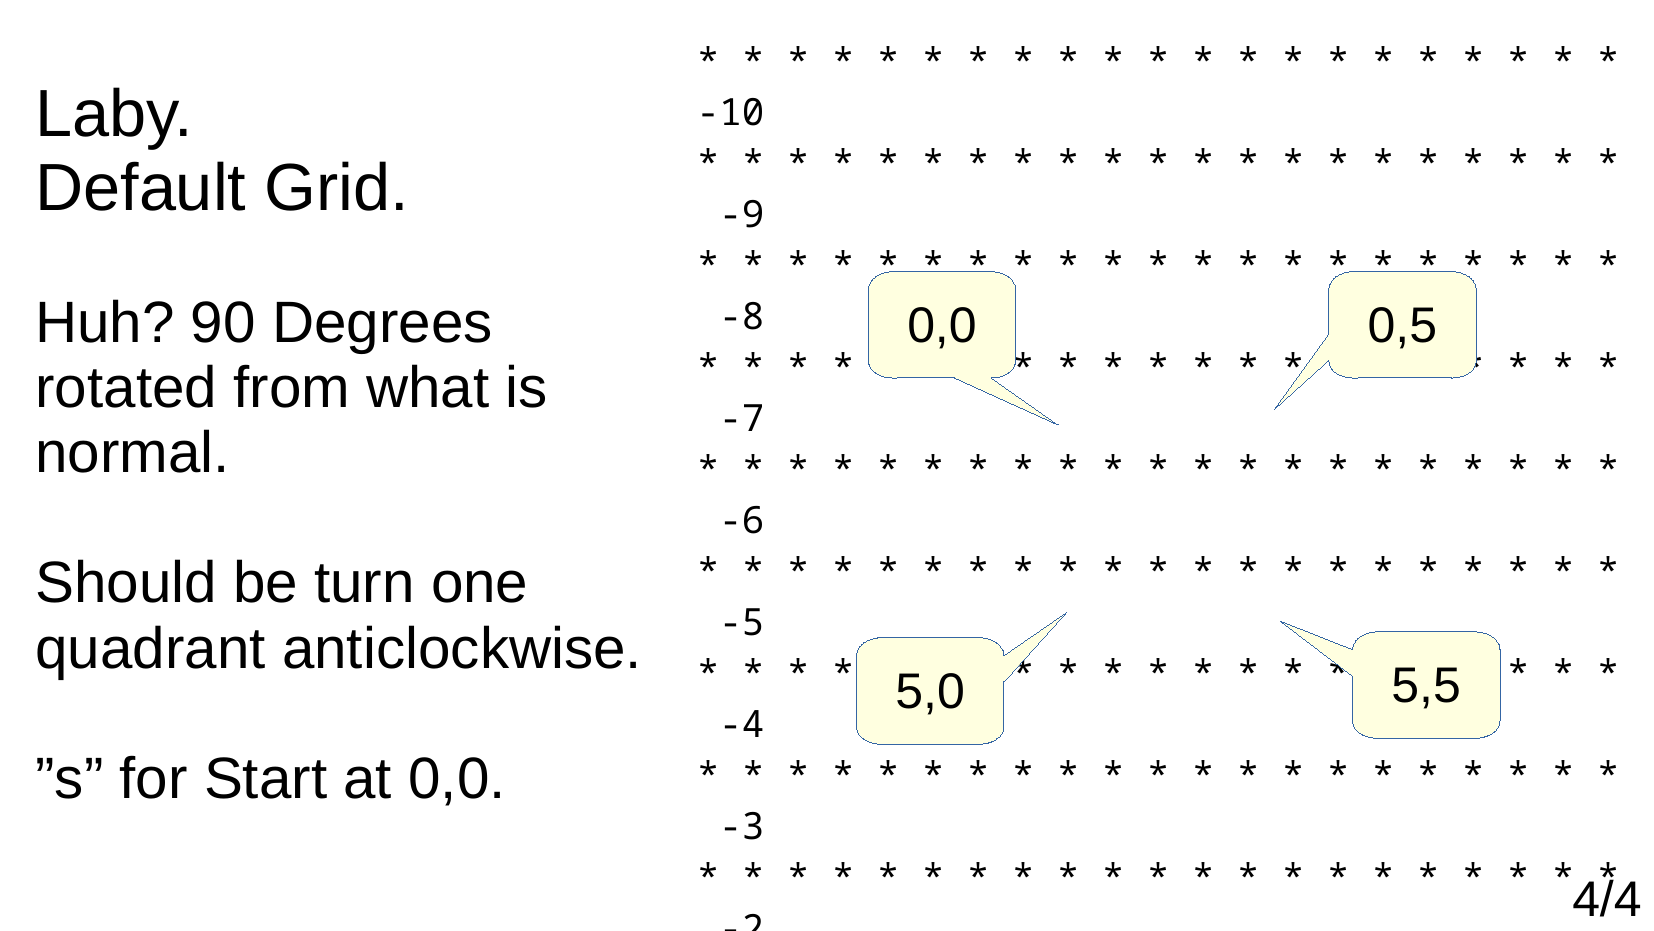

* * * * * * * * * * * * * * * * * * * * * -10
* * * * * * * * * * * * * * * * * * * * * -9
* * * * * * * * * * * * * * * * * * * * * -8
* * * * * * * * * * * * * * * * * * * * * -7
* * * * * * * * * * * * * * * * * * * * * -6
* * * * * * * * * * * * * * * * * * * * * -5
* * * * * * * * * * * * * * * * * * * * * -4
* * * * * * * * * * * * * * * * * * * * * -3
* * * * * * * * * * * * * * * * * * * * * -2
* * * * * * * * * * * * * * * * * * * * * -1
* * * * * * * * * * s * * * * * * * * * * 0
* * * * * * * * * * * * * * * * * * * * * 1
* * * * * * * * * * * * * * * * * * * * * 2
* * * * * * * * * * * * * * * * * * * * * 3
* * * * * * * * * * * * * * * * * * * * * 4
* * * * * * * * * * * * * * * * * * * * * 5
* * * * * * * * * * * * * * * * * * * * * 6
* * * * * * * * * * * * * * * * * * * * * 7
* * * * * * * * * * * * * * * * * * * * * 8
* * * * * * * * * * * * * * * * * * * * * 9
* * * * * * * * * * * * * * * * * * * * * 10
0-9-8-7-6-5-4-3-2-1 0 1 2 3 4 5 6 7 8 9 10
 Y-Axis
# Laby. Default Grid. Huh? 90 Degrees rotated from what is normal. Should be turn one quadrant anticlockwise. ”s” for Start at 0,0.
0,0
0,5
5,5
5,0
4/4